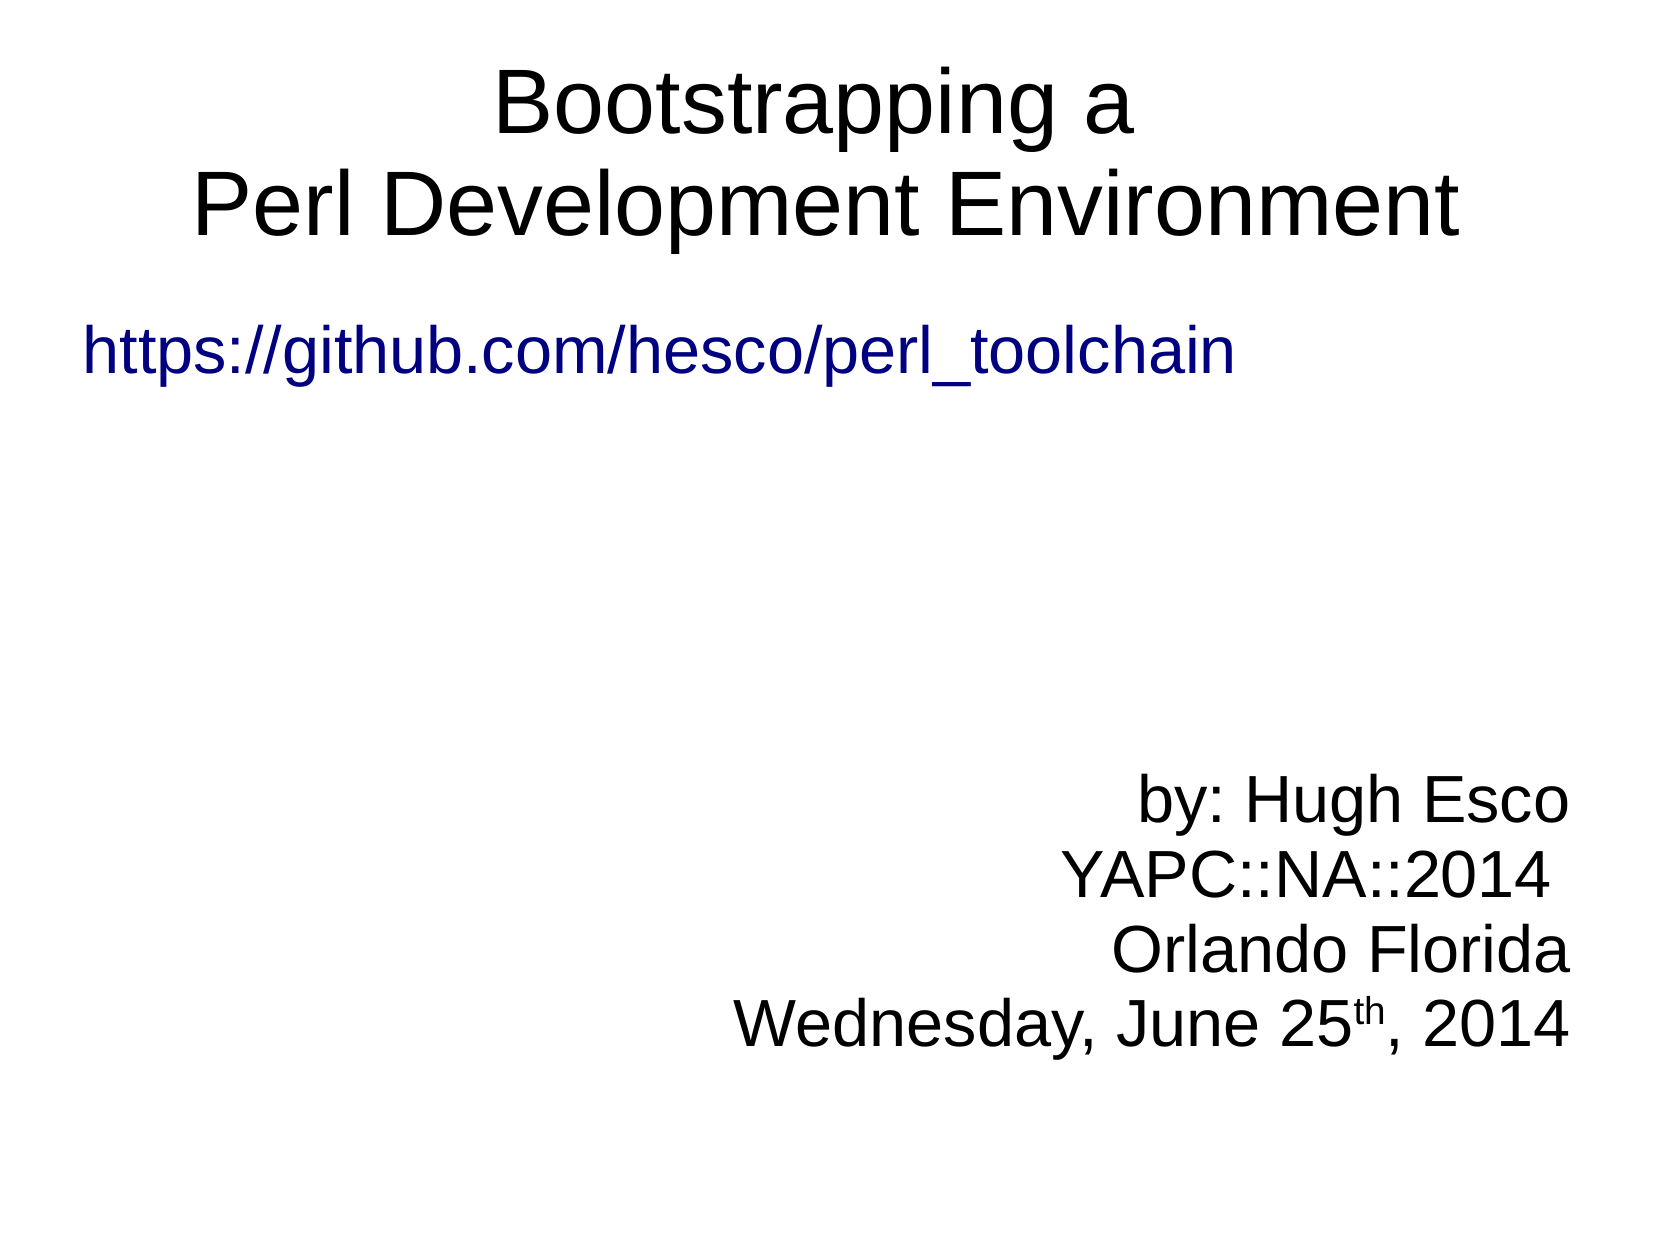

# Bootstrapping a Perl Development Environment
https://github.com/hesco/perl_toolchain
by: Hugh Esco
YAPC::NA::2014
Orlando Florida
Wednesday, June 25th, 2014